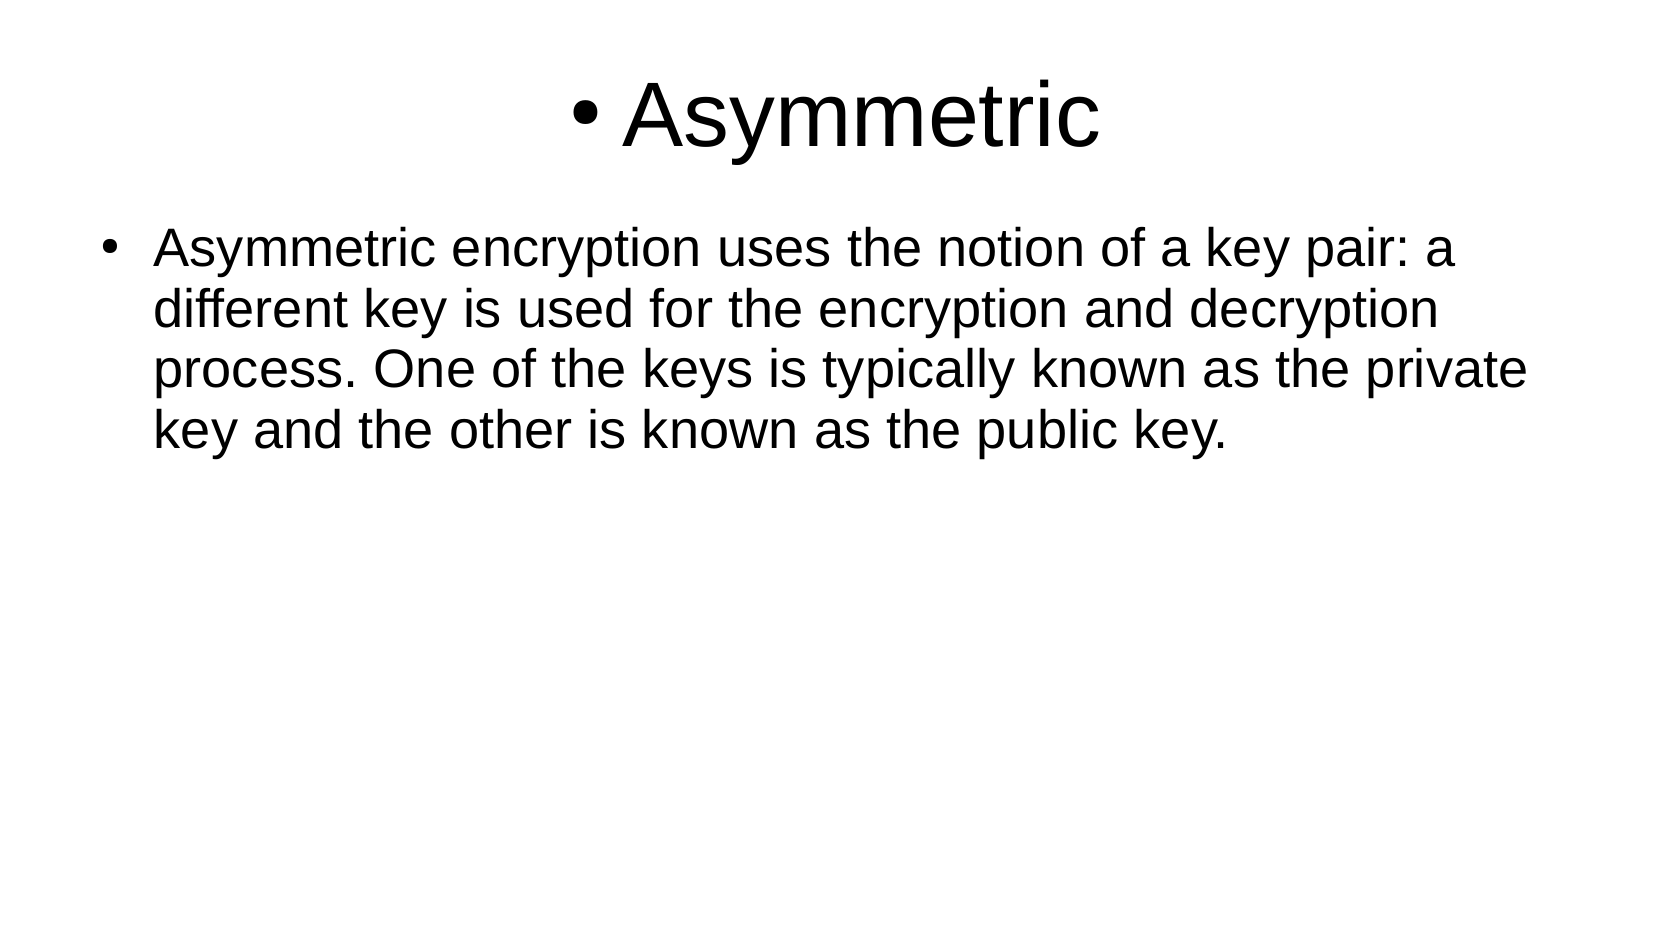

# Asymmetric
Asymmetric encryption uses the notion of a key pair: a different key is used for the encryption and decryption process. One of the keys is typically known as the private key and the other is known as the public key.